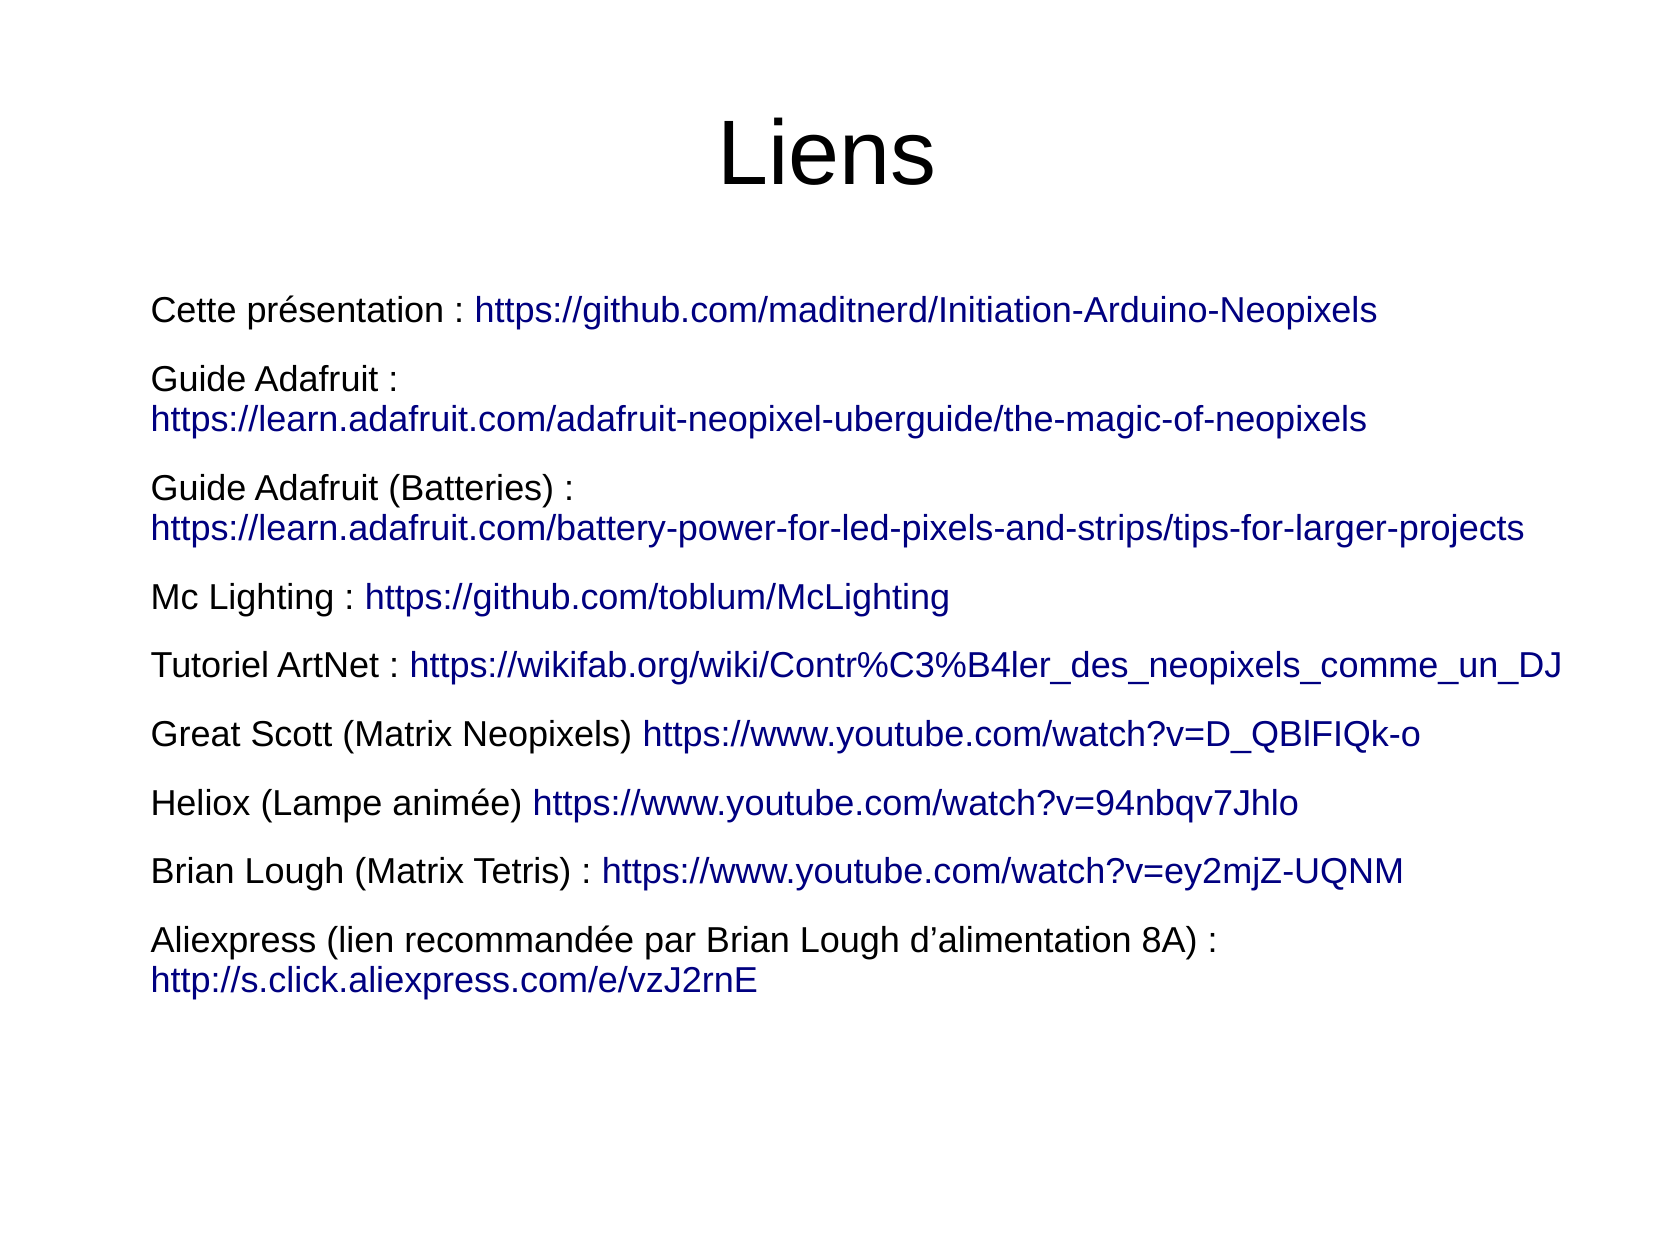

# Liens
Cette présentation : https://github.com/maditnerd/Initiation-Arduino-Neopixels
Guide Adafruit : https://learn.adafruit.com/adafruit-neopixel-uberguide/the-magic-of-neopixels
Guide Adafruit (Batteries) : https://learn.adafruit.com/battery-power-for-led-pixels-and-strips/tips-for-larger-projects
Mc Lighting : https://github.com/toblum/McLighting
Tutoriel ArtNet : https://wikifab.org/wiki/Contr%C3%B4ler_des_neopixels_comme_un_DJ
Great Scott (Matrix Neopixels) https://www.youtube.com/watch?v=D_QBlFIQk-o
Heliox (Lampe animée) https://www.youtube.com/watch?v=94nbqv7Jhlo
Brian Lough (Matrix Tetris) : https://www.youtube.com/watch?v=ey2mjZ-UQNM
Aliexpress (lien recommandée par Brian Lough d’alimentation 8A) : http://s.click.aliexpress.com/e/vzJ2rnE